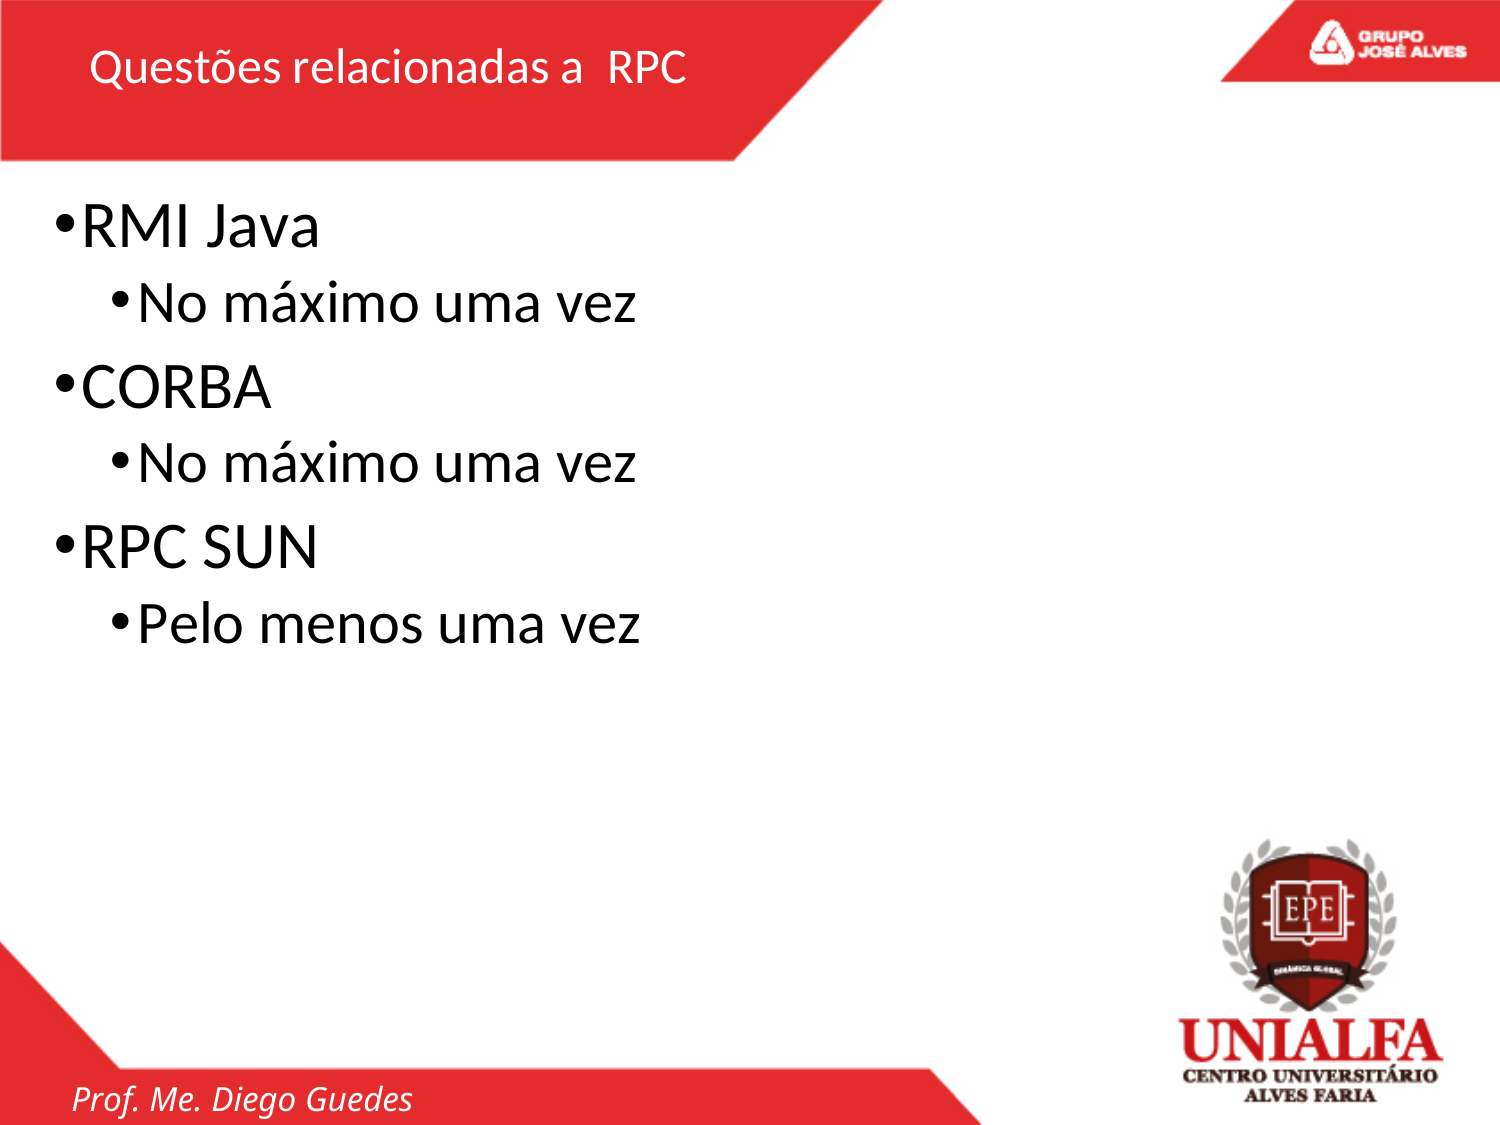

Questões relacionadas a RPC
# RMI Java
No máximo uma vez
CORBA
No máximo uma vez
RPC SUN
Pelo menos uma vez
Prof. Me. Diego Guedes